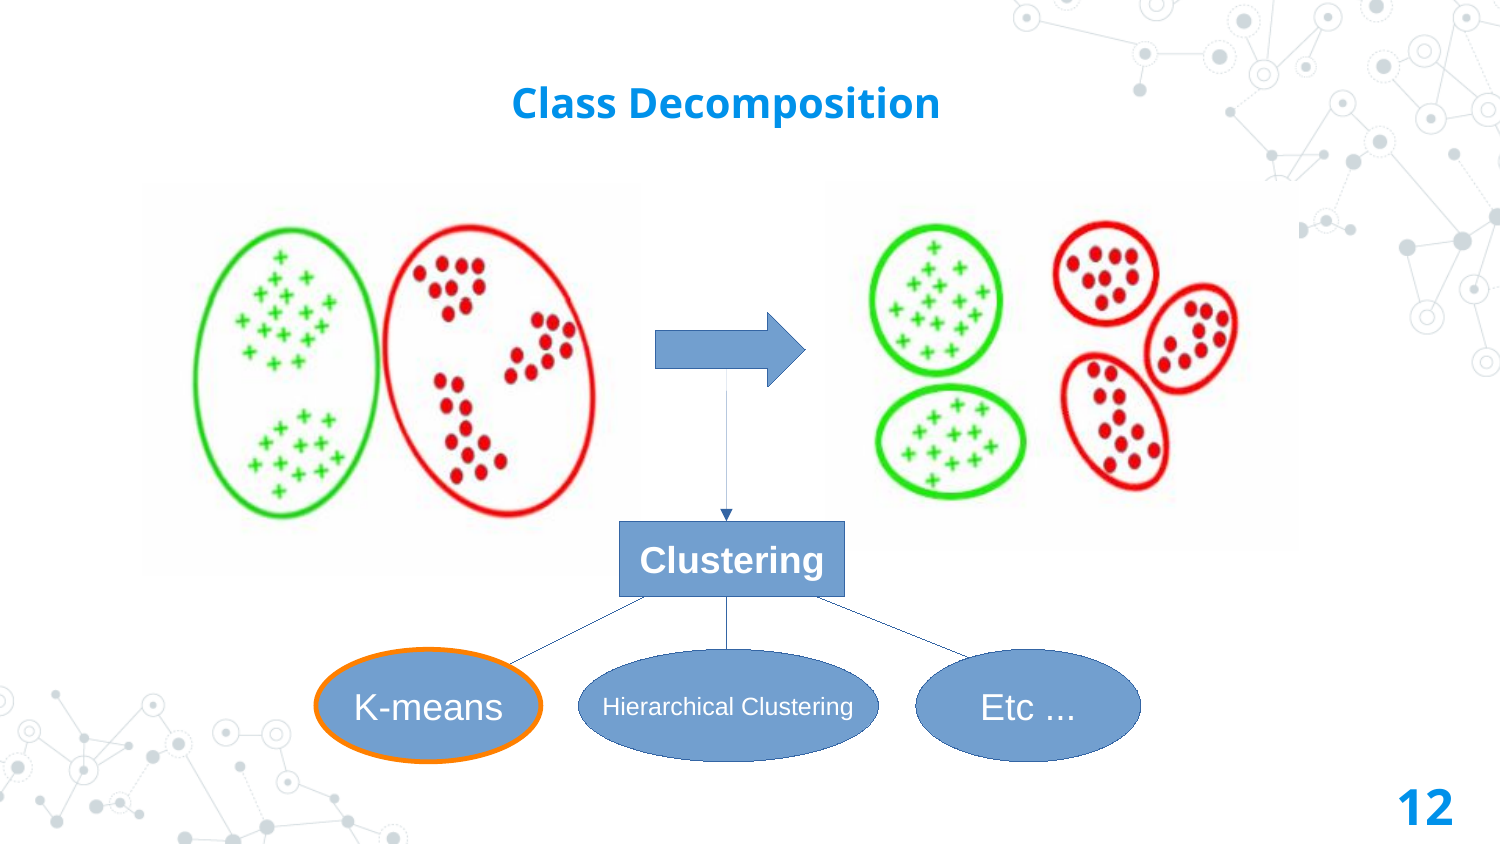

Class Decomposition
Clustering
K-means
Hierarchical Clustering
Etc ...